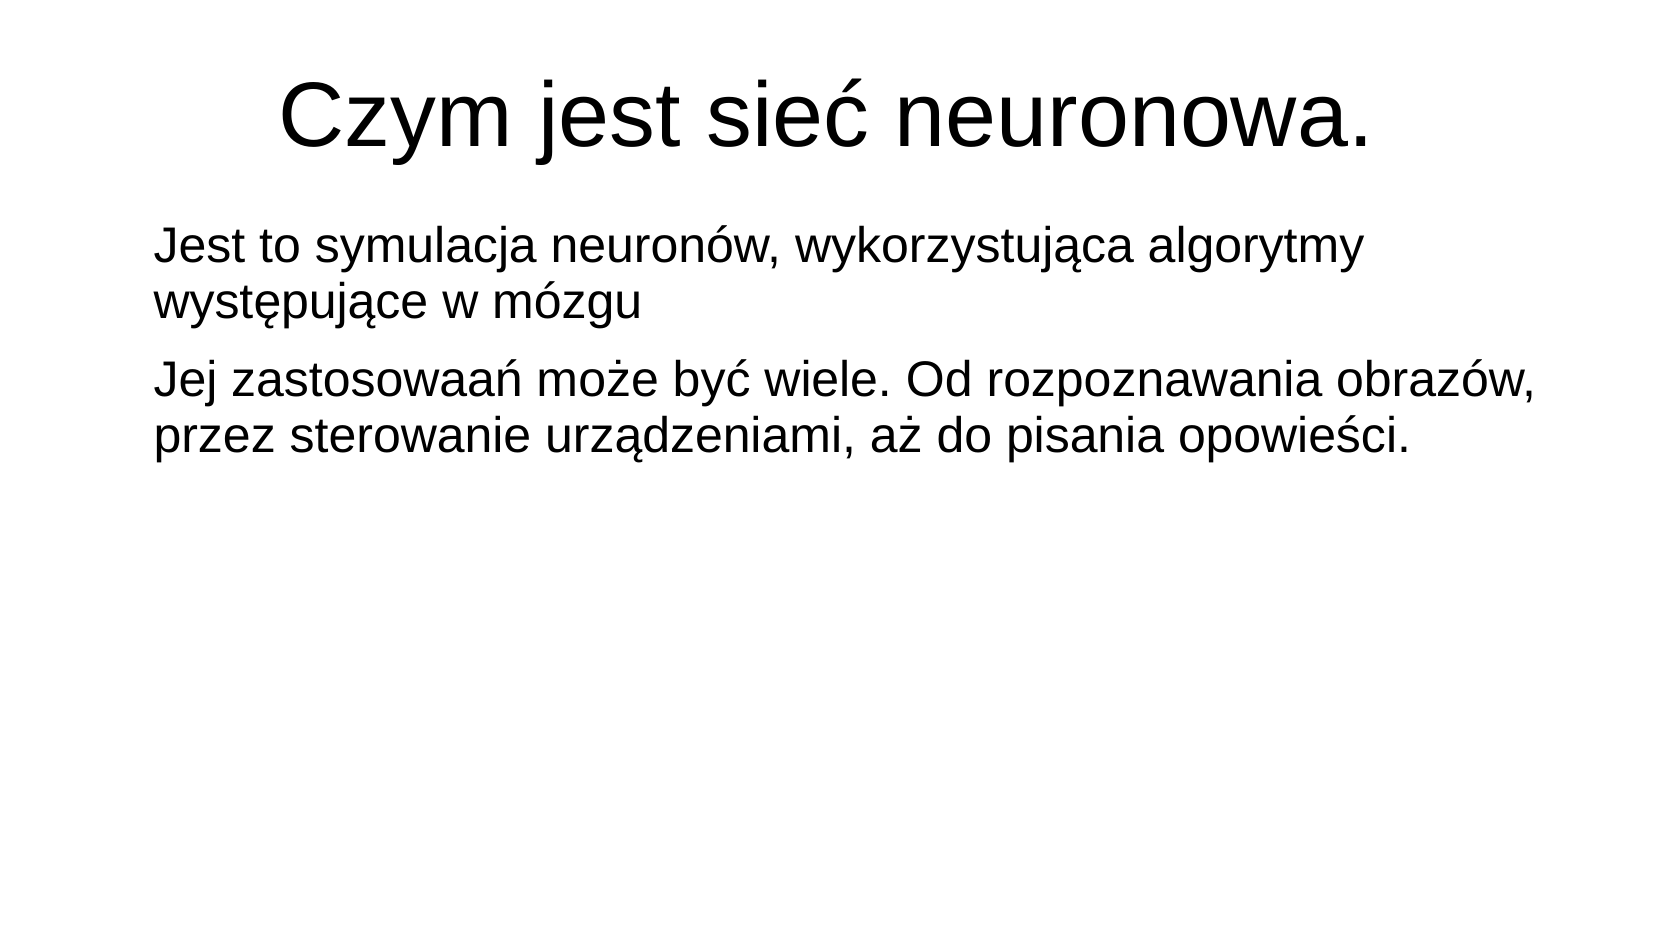

# Czym jest sieć neuronowa.
Jest to symulacja neuronów, wykorzystująca algorytmy występujące w mózgu
Jej zastosowaań może być wiele. Od rozpoznawania obrazów, przez sterowanie urządzeniami, aż do pisania opowieści.